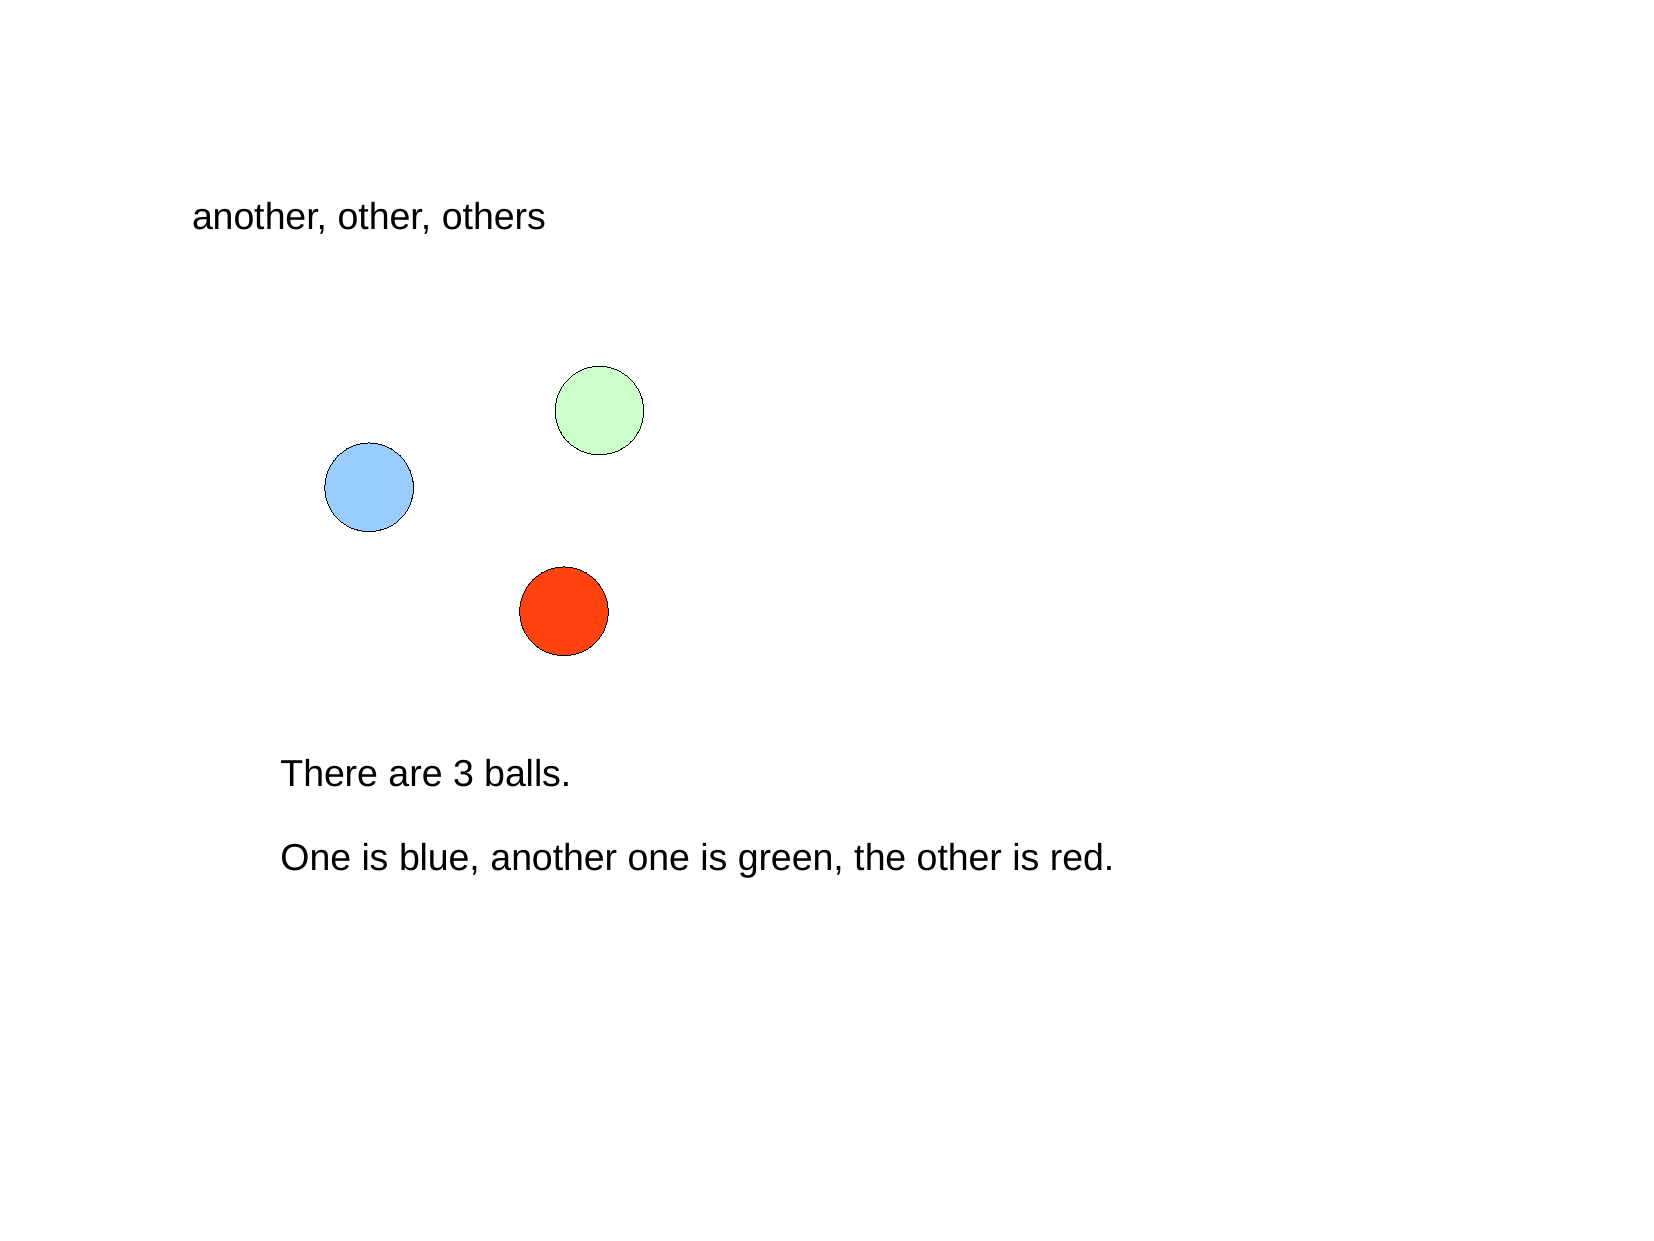

another, other, others
There are 3 balls.
One is blue, another one is green, the other is red.